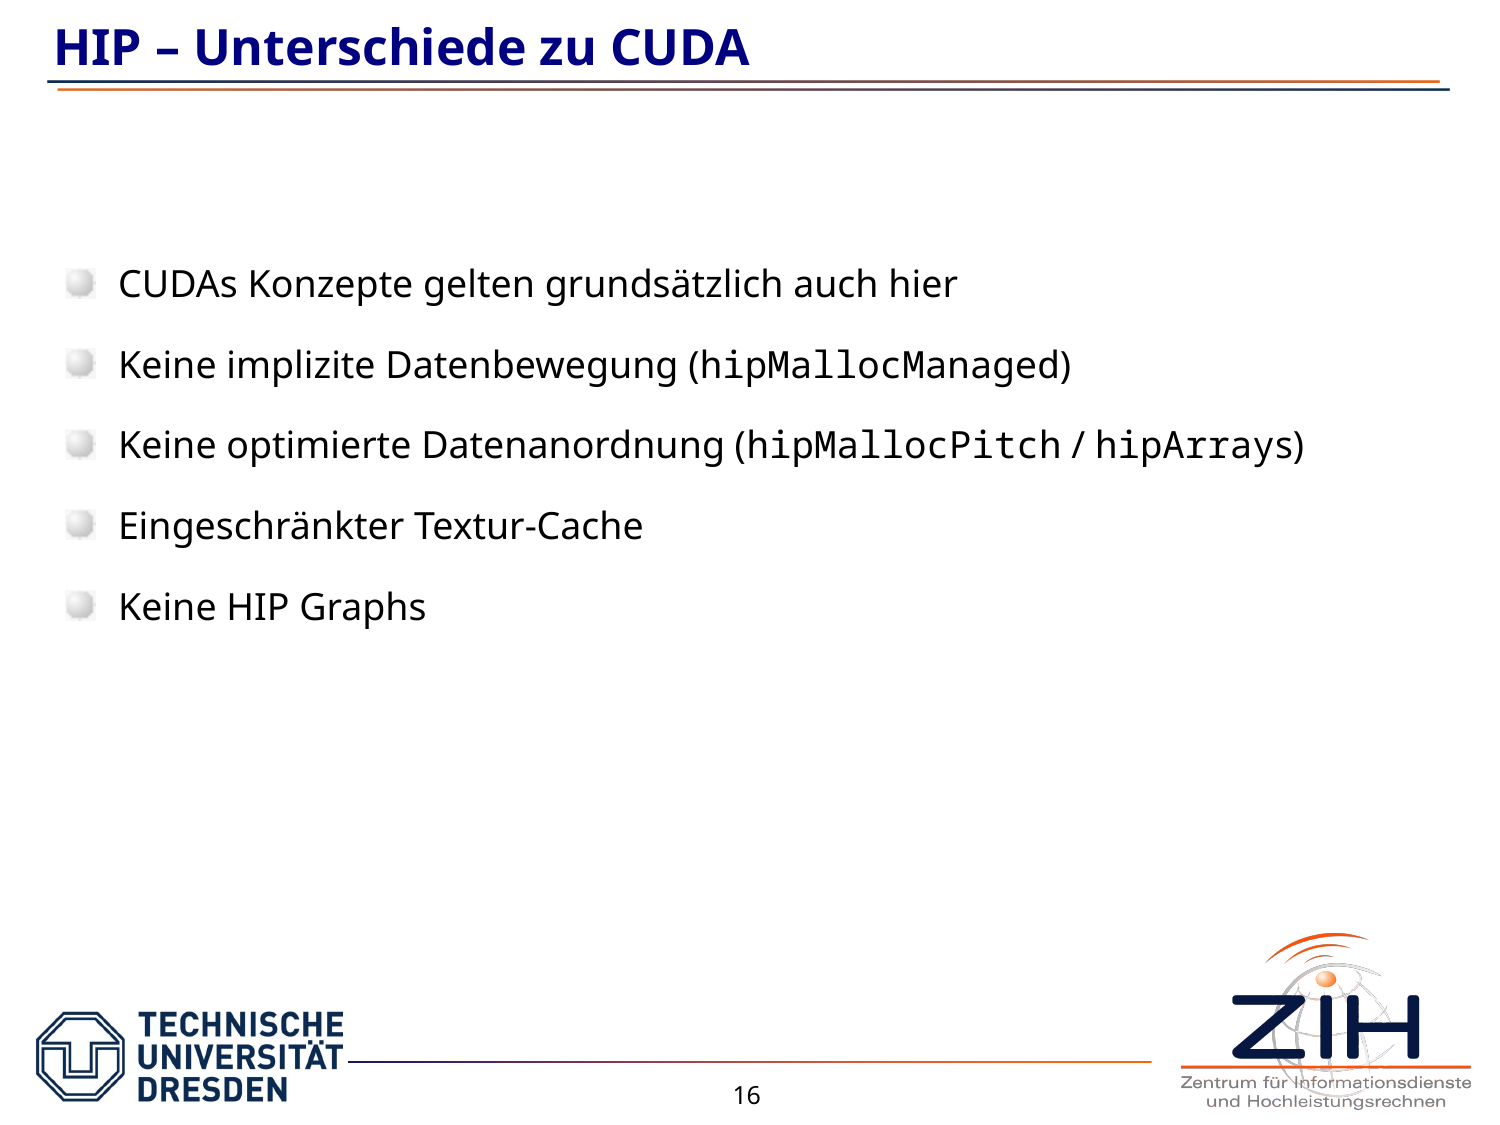

# HIP – Unterschiede zu CUDA
CUDAs Konzepte gelten grundsätzlich auch hier
Keine implizite Datenbewegung (hipMallocManaged)
Keine optimierte Datenanordnung (hipMallocPitch / hipArrays)
Eingeschränkter Textur-Cache
Keine HIP Graphs
16